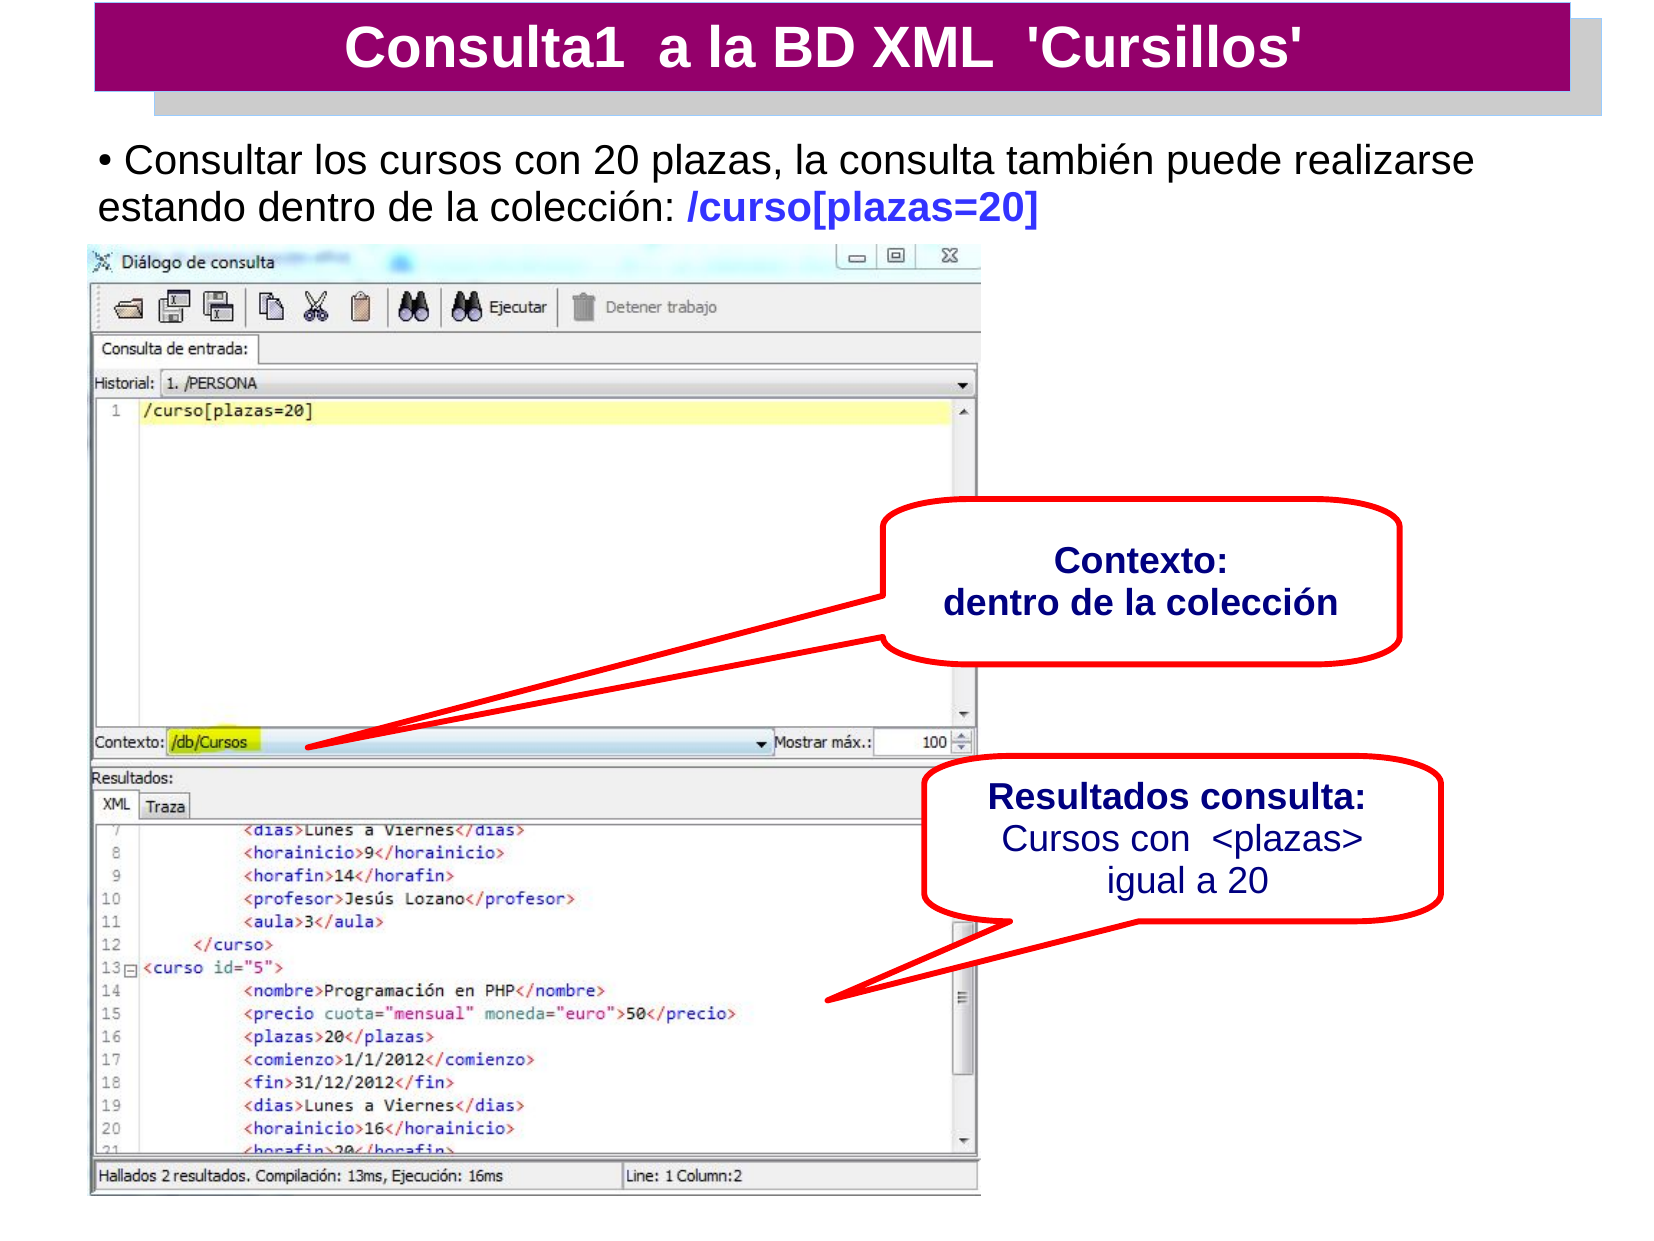

Consulta1 a la BD XML 'Cursillos'
 Consultar los cursos con 20 plazas, la consulta también puede realizarse
estando dentro de la colección: /curso[plazas=20]
Contexto:
dentro de la colección
Resultados consulta:
Cursos con <plazas>
 igual a 20